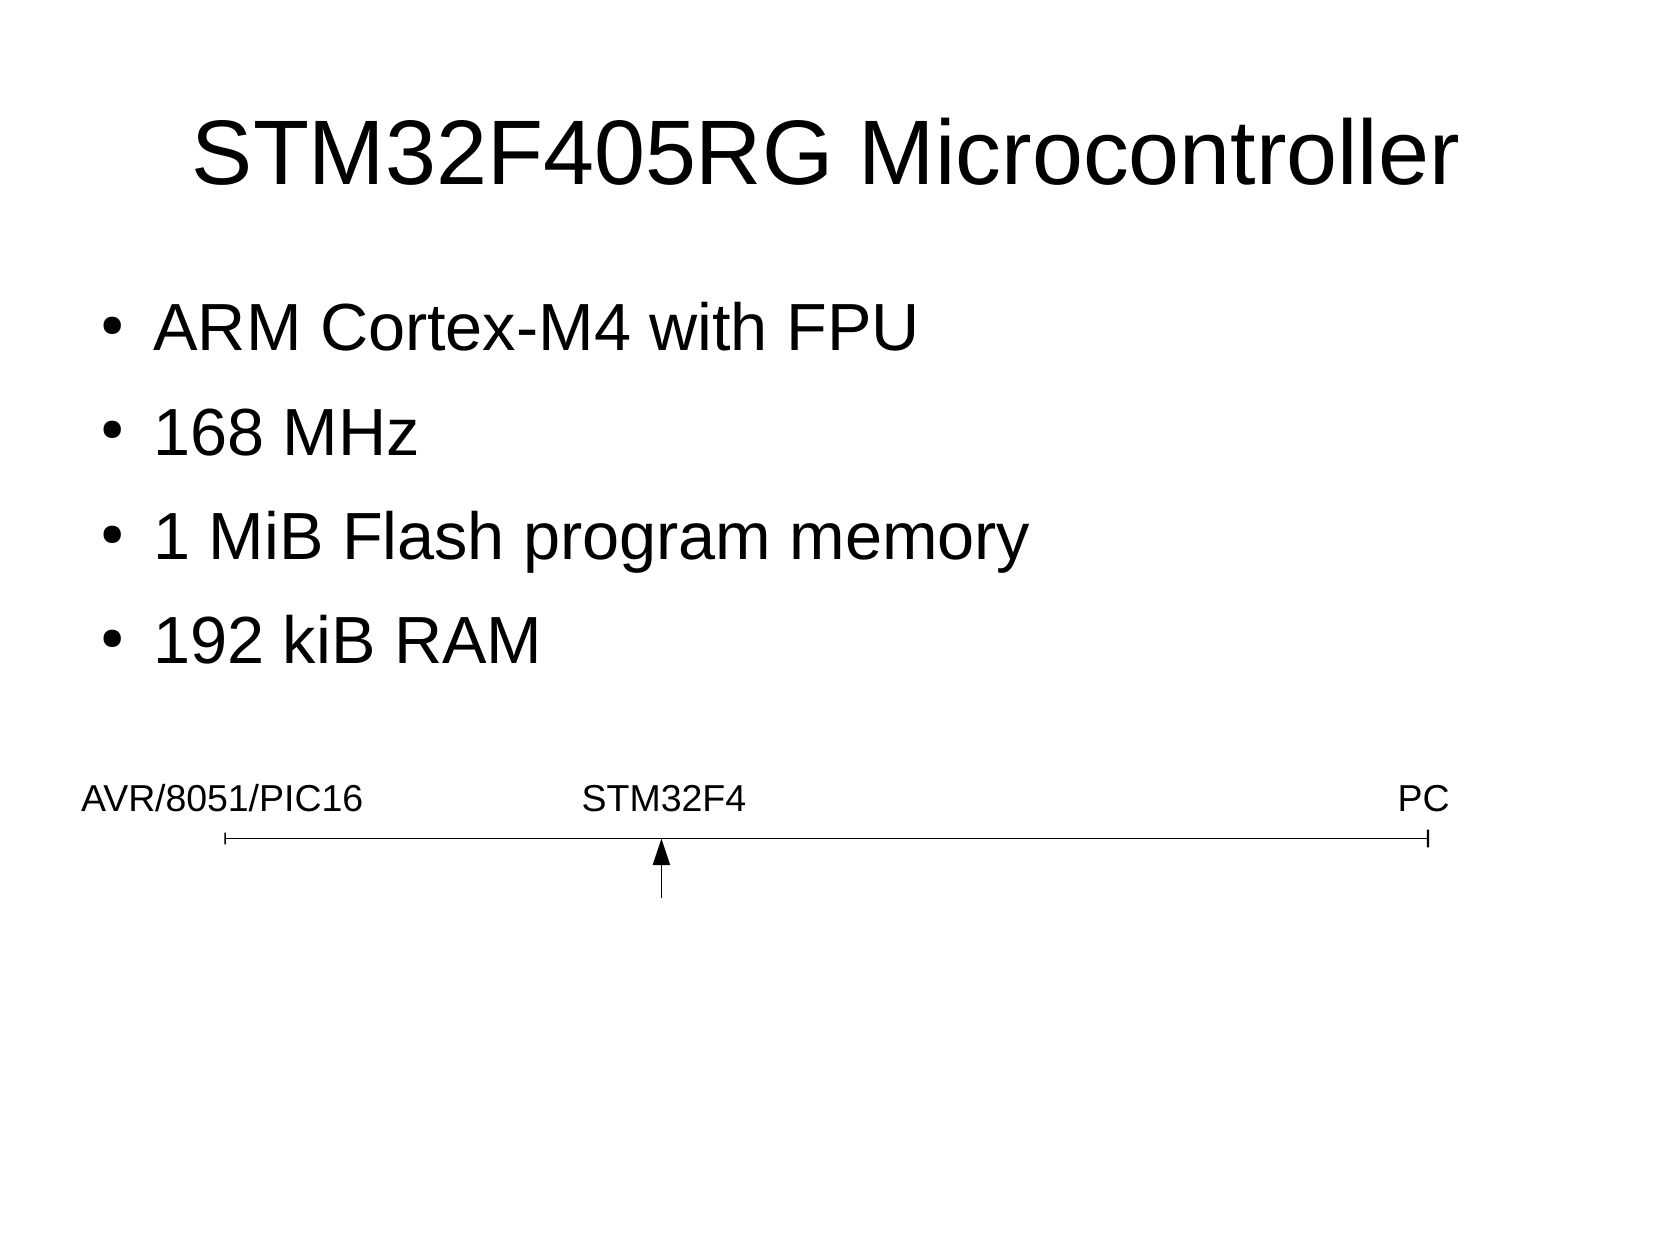

# STM32F405RG Microcontroller
ARM Cortex-M4 with FPU
168 MHz
1 MiB Flash program memory
192 kiB RAM
AVR/8051/PIC16
STM32F4
PC